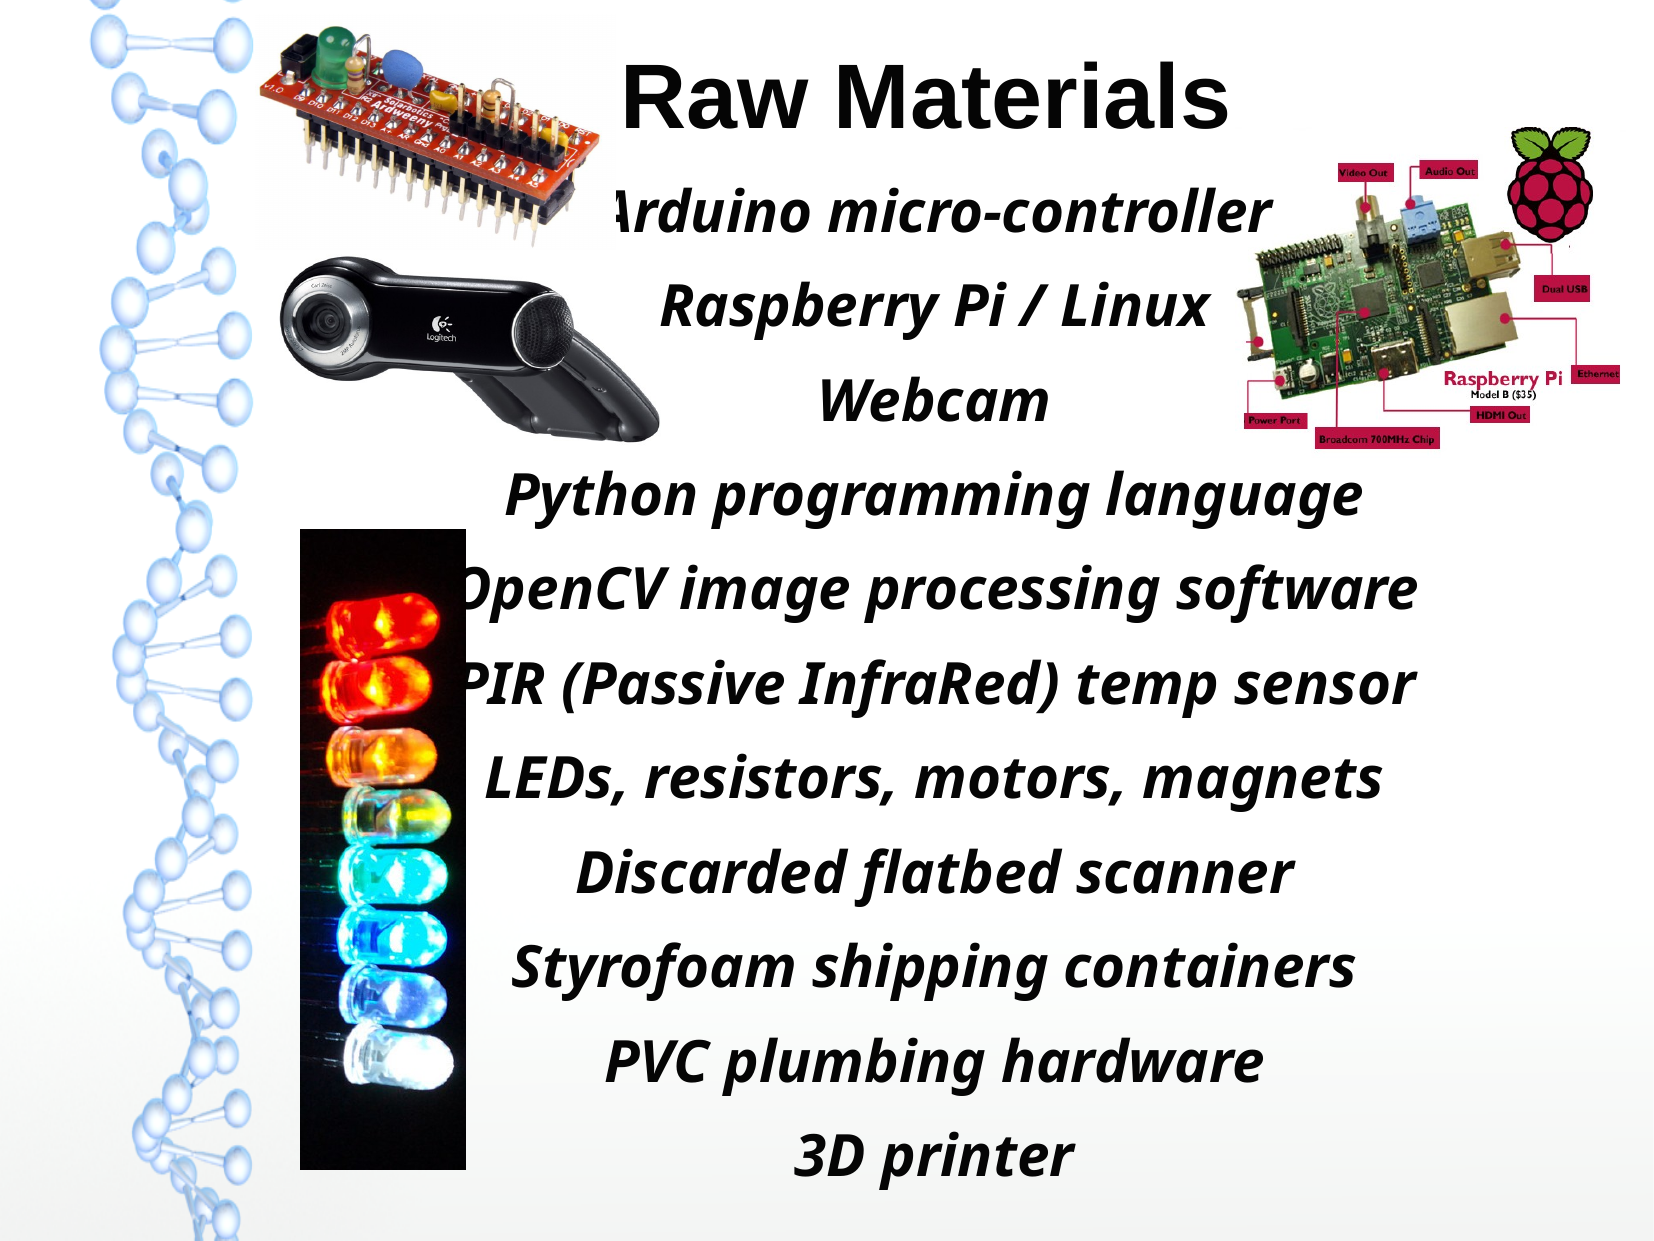

Raw Materials
# Arduino micro-controller
Raspberry Pi / Linux
Webcam
Python programming language
OpenCV image processing software
PIR (Passive InfraRed) temp sensor
LEDs, resistors, motors, magnets
Discarded flatbed scanner
Styrofoam shipping containers
PVC plumbing hardware
3D printer